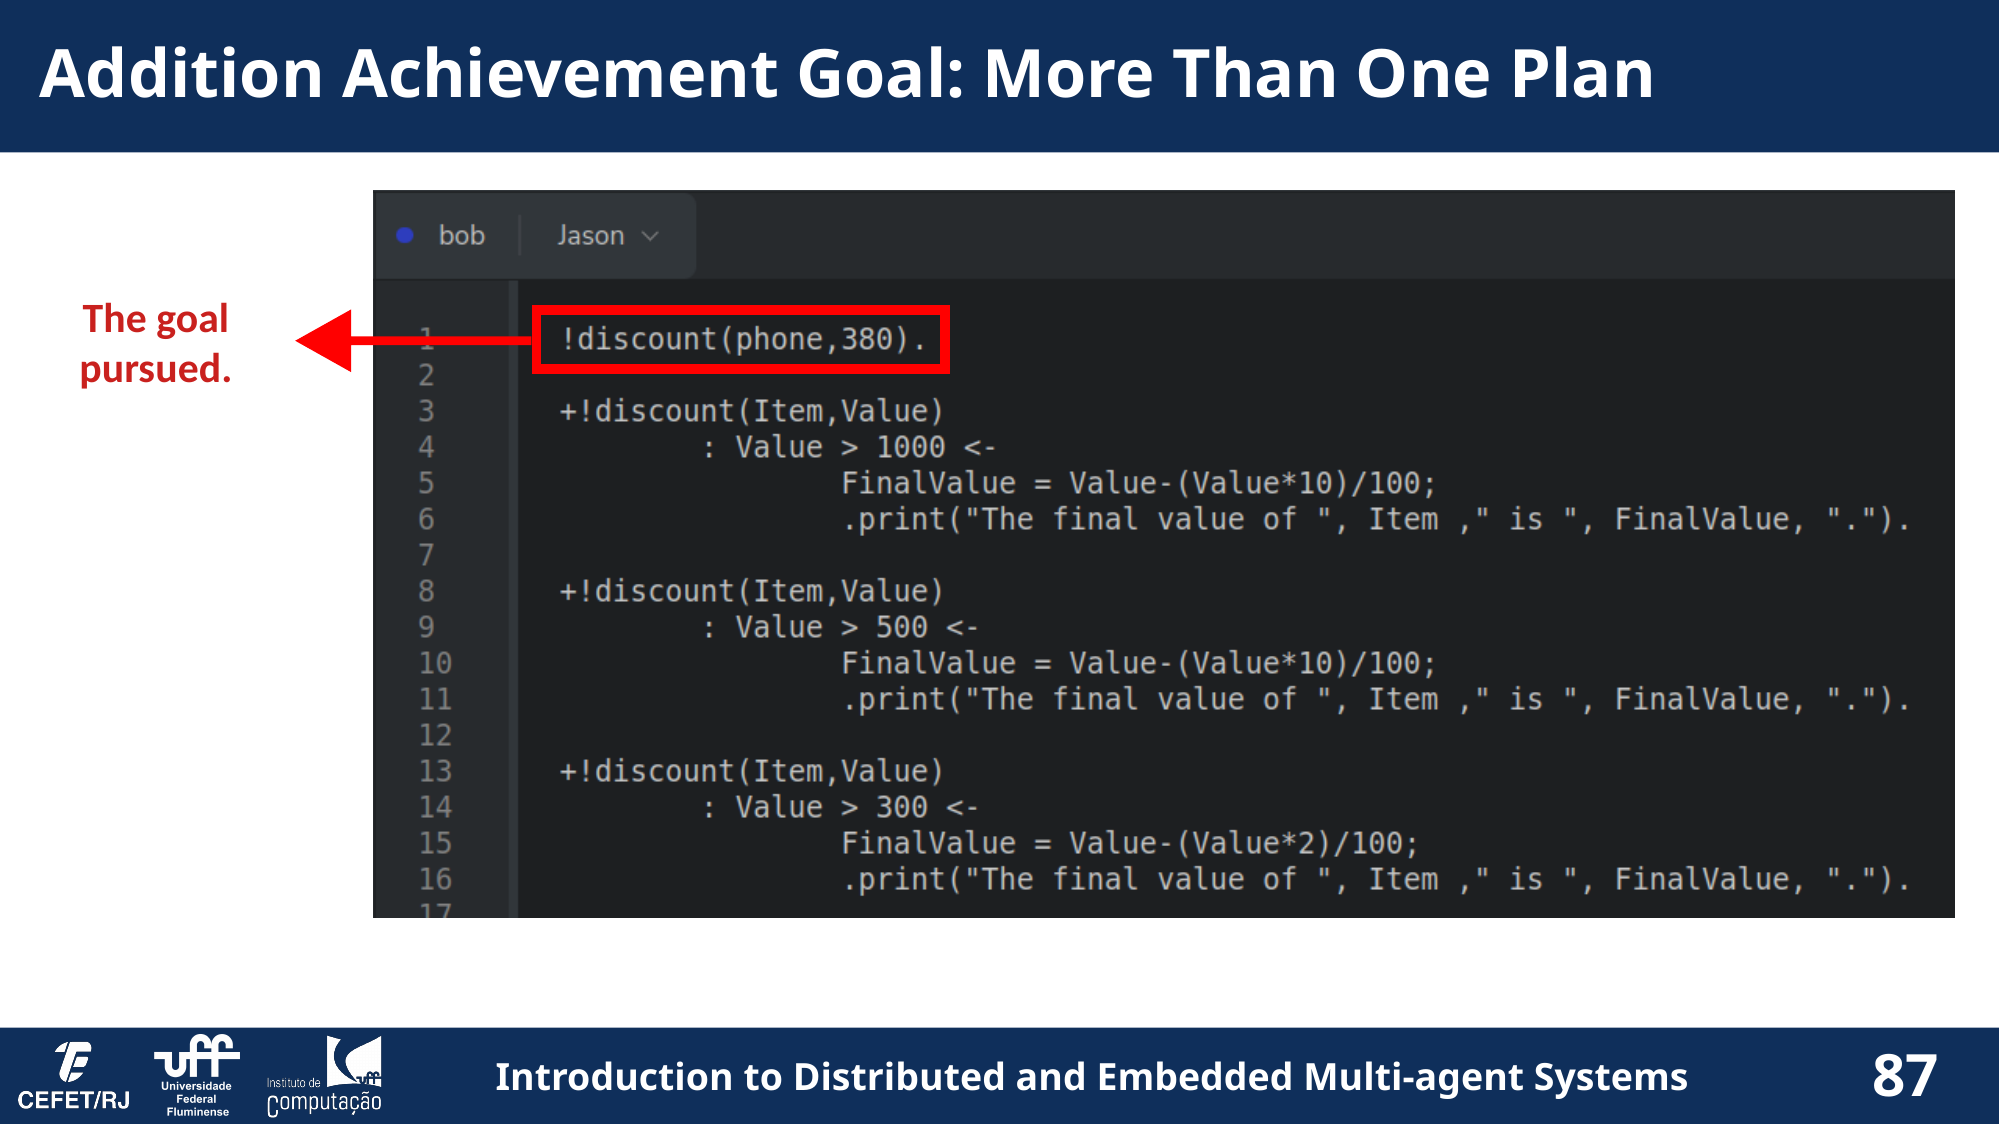

Addition Achievement Goal: More Than One Plan
The goal
pursued.